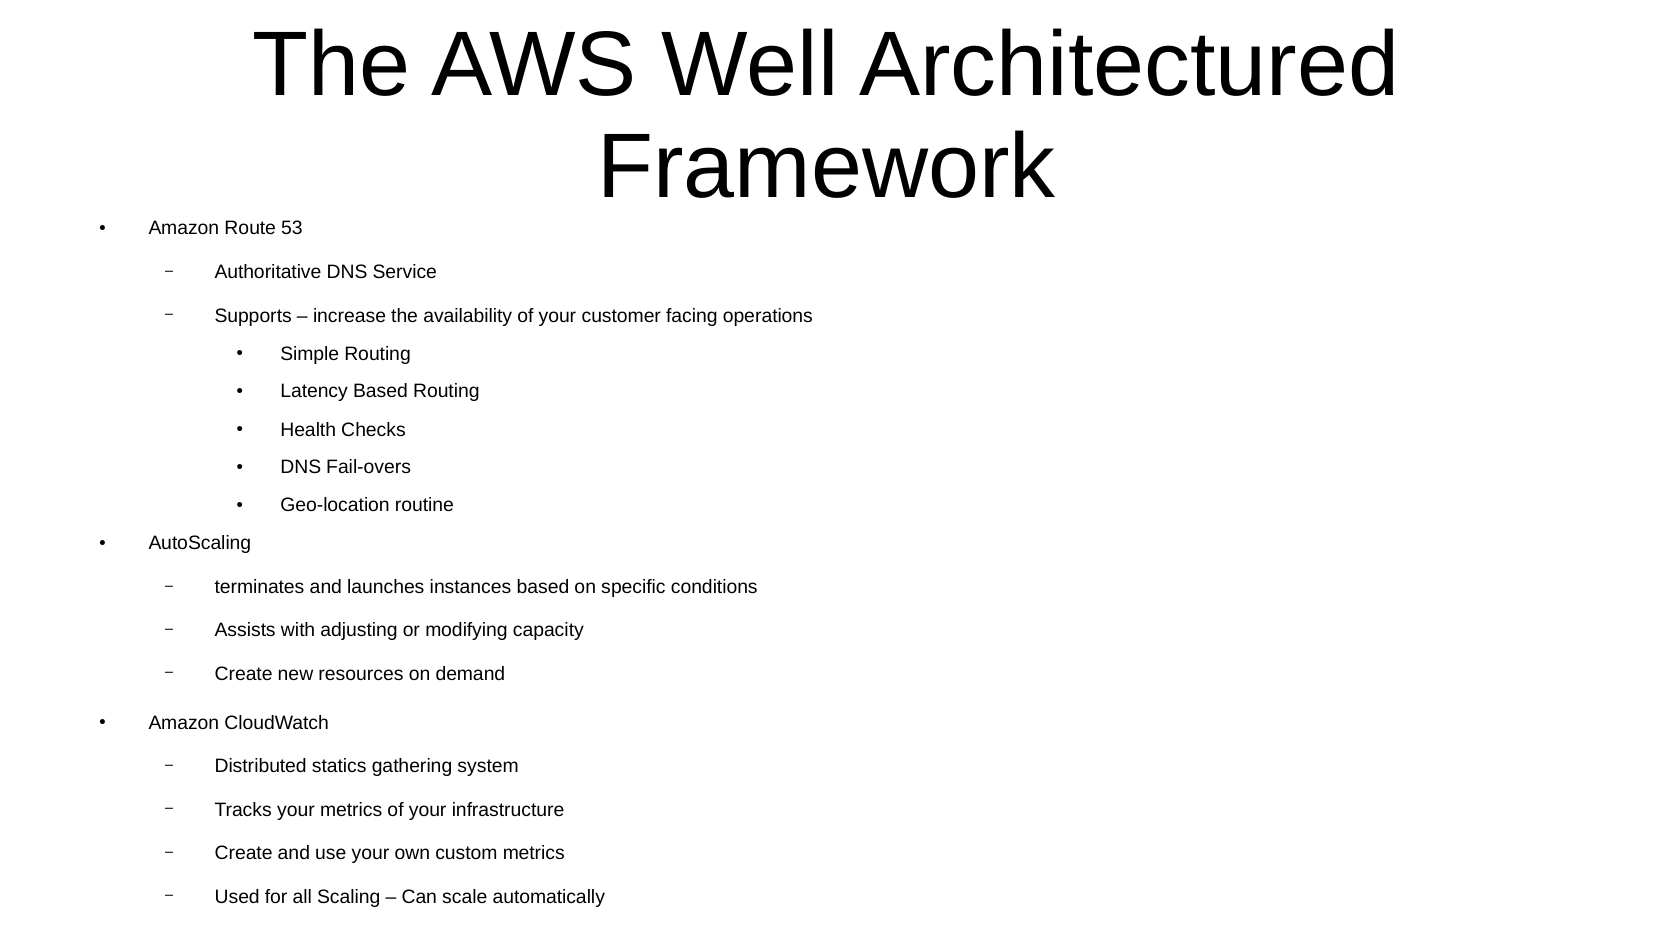

# The AWS Well Architectured Framework
Amazon Route 53
Authoritative DNS Service
Supports – increase the availability of your customer facing operations
Simple Routing
Latency Based Routing
Health Checks
DNS Fail-overs
Geo-location routine
AutoScaling
terminates and launches instances based on specific conditions
Assists with adjusting or modifying capacity
Create new resources on demand
Amazon CloudWatch
Distributed statics gathering system
Tracks your metrics of your infrastructure
Create and use your own custom metrics
Used for all Scaling – Can scale automatically